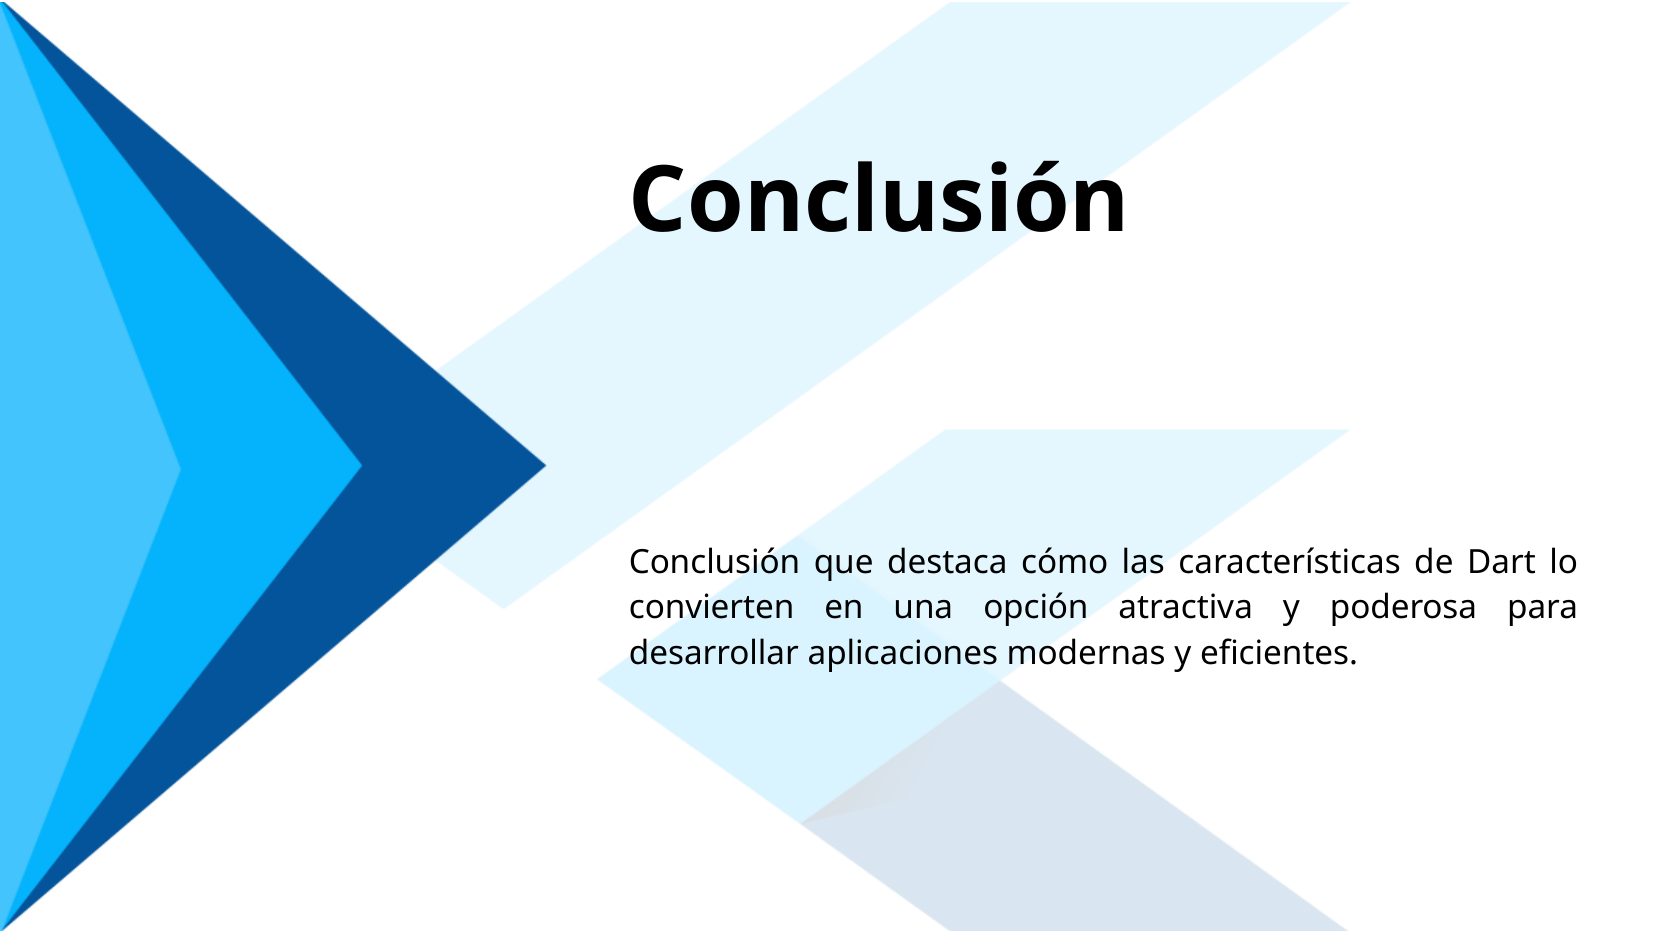

Conclusión
Conclusión que destaca cómo las características de Dart lo convierten en una opción atractiva y poderosa para desarrollar aplicaciones modernas y eficientes.